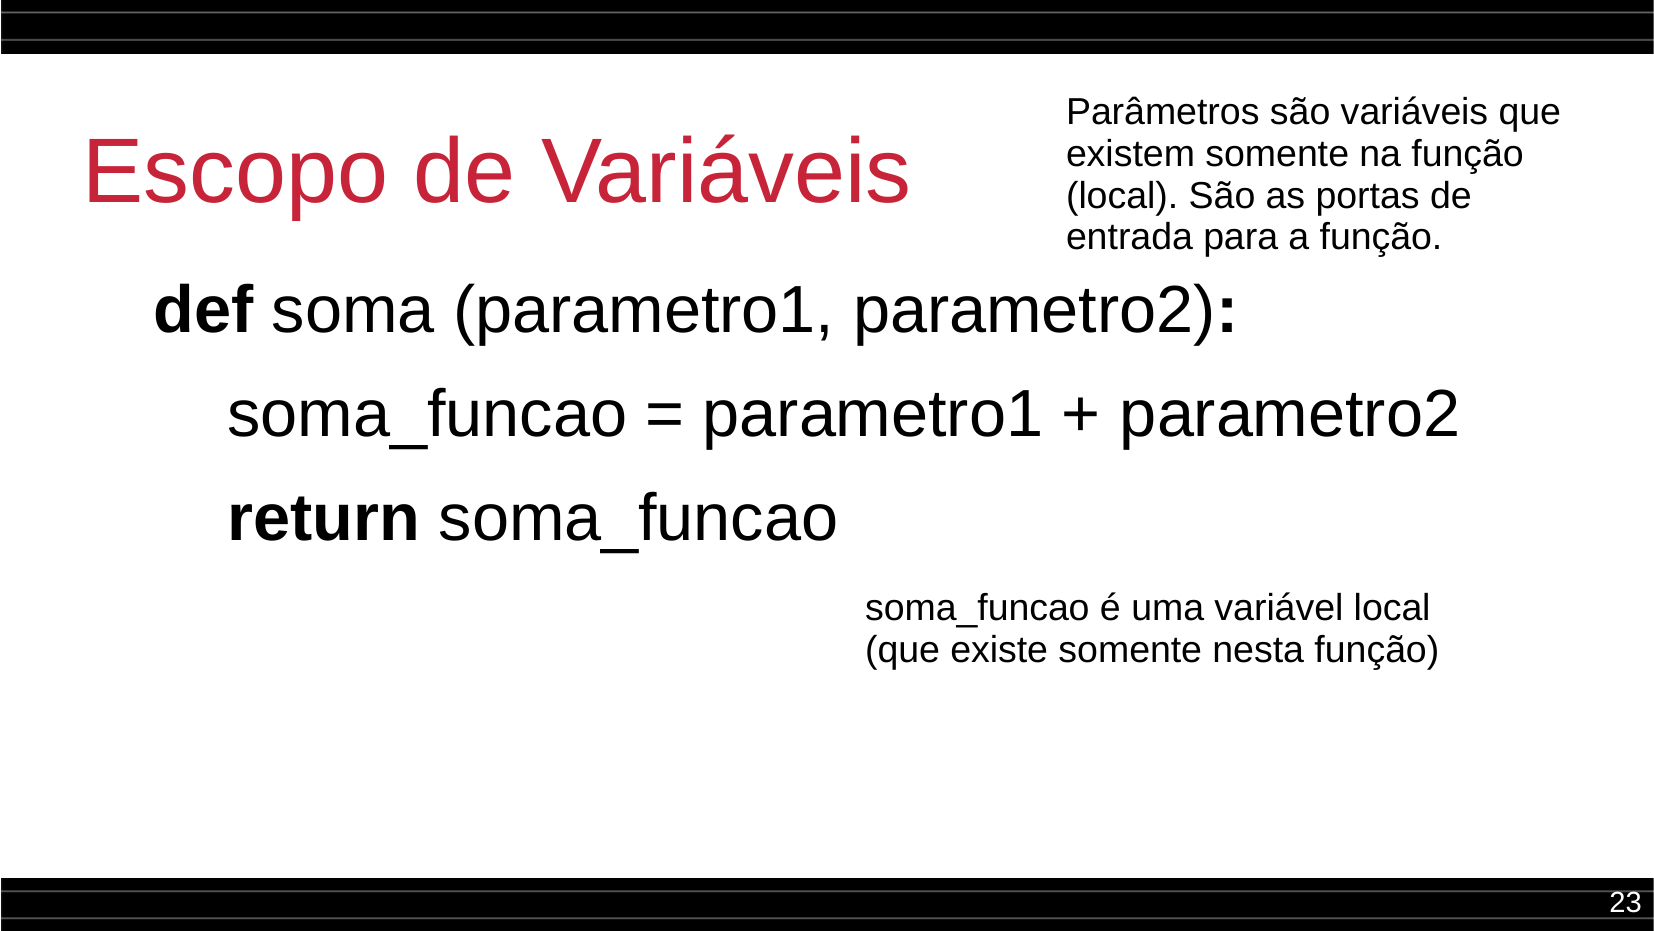

Parâmetros são variáveis que existem somente na função (local). São as portas de entrada para a função.
# Escopo de Variáveis
def soma (parametro1, parametro2):
 soma_funcao = parametro1 + parametro2
 return soma_funcao
soma_funcao é uma variável local
(que existe somente nesta função)